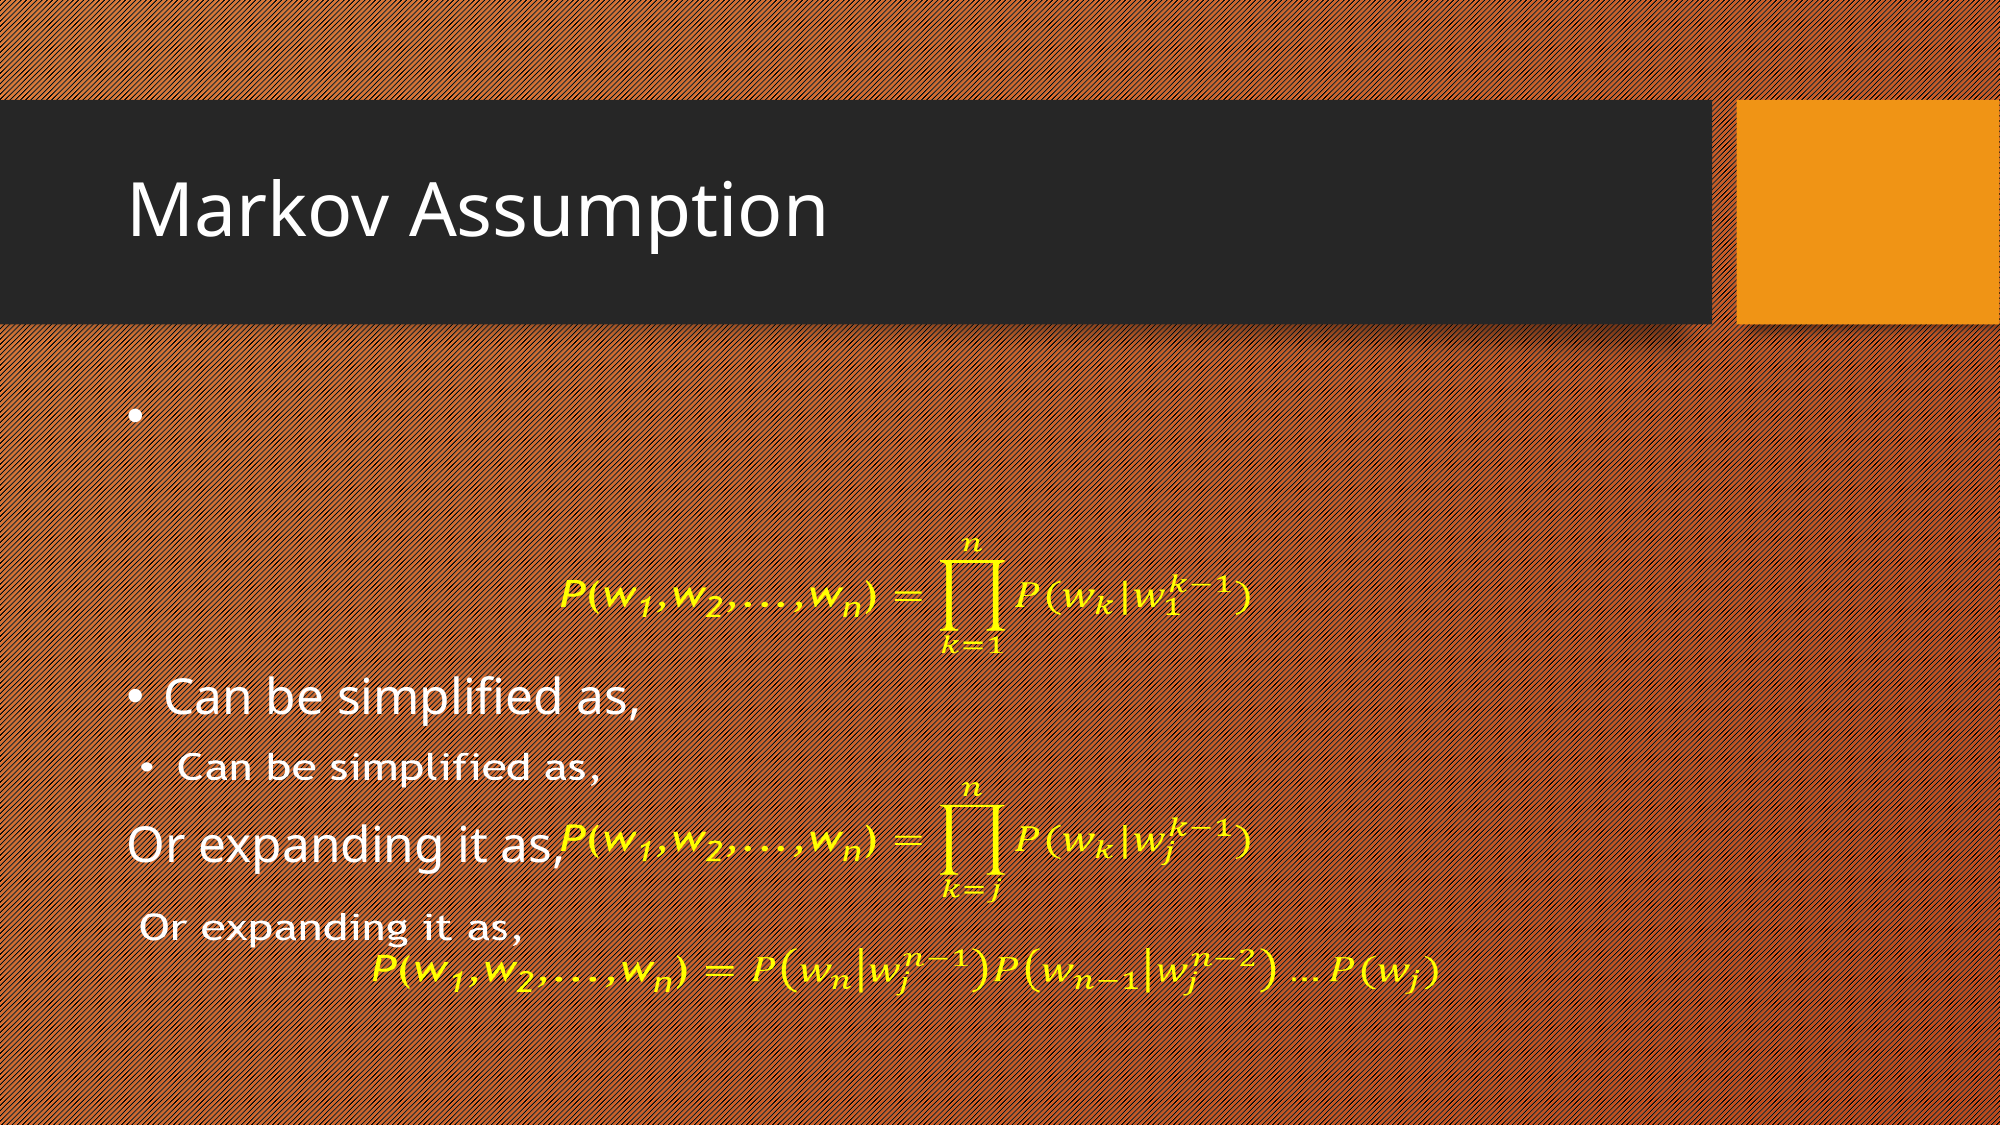

# Markov Assumption
Can be simplified as,
Or expanding it as,